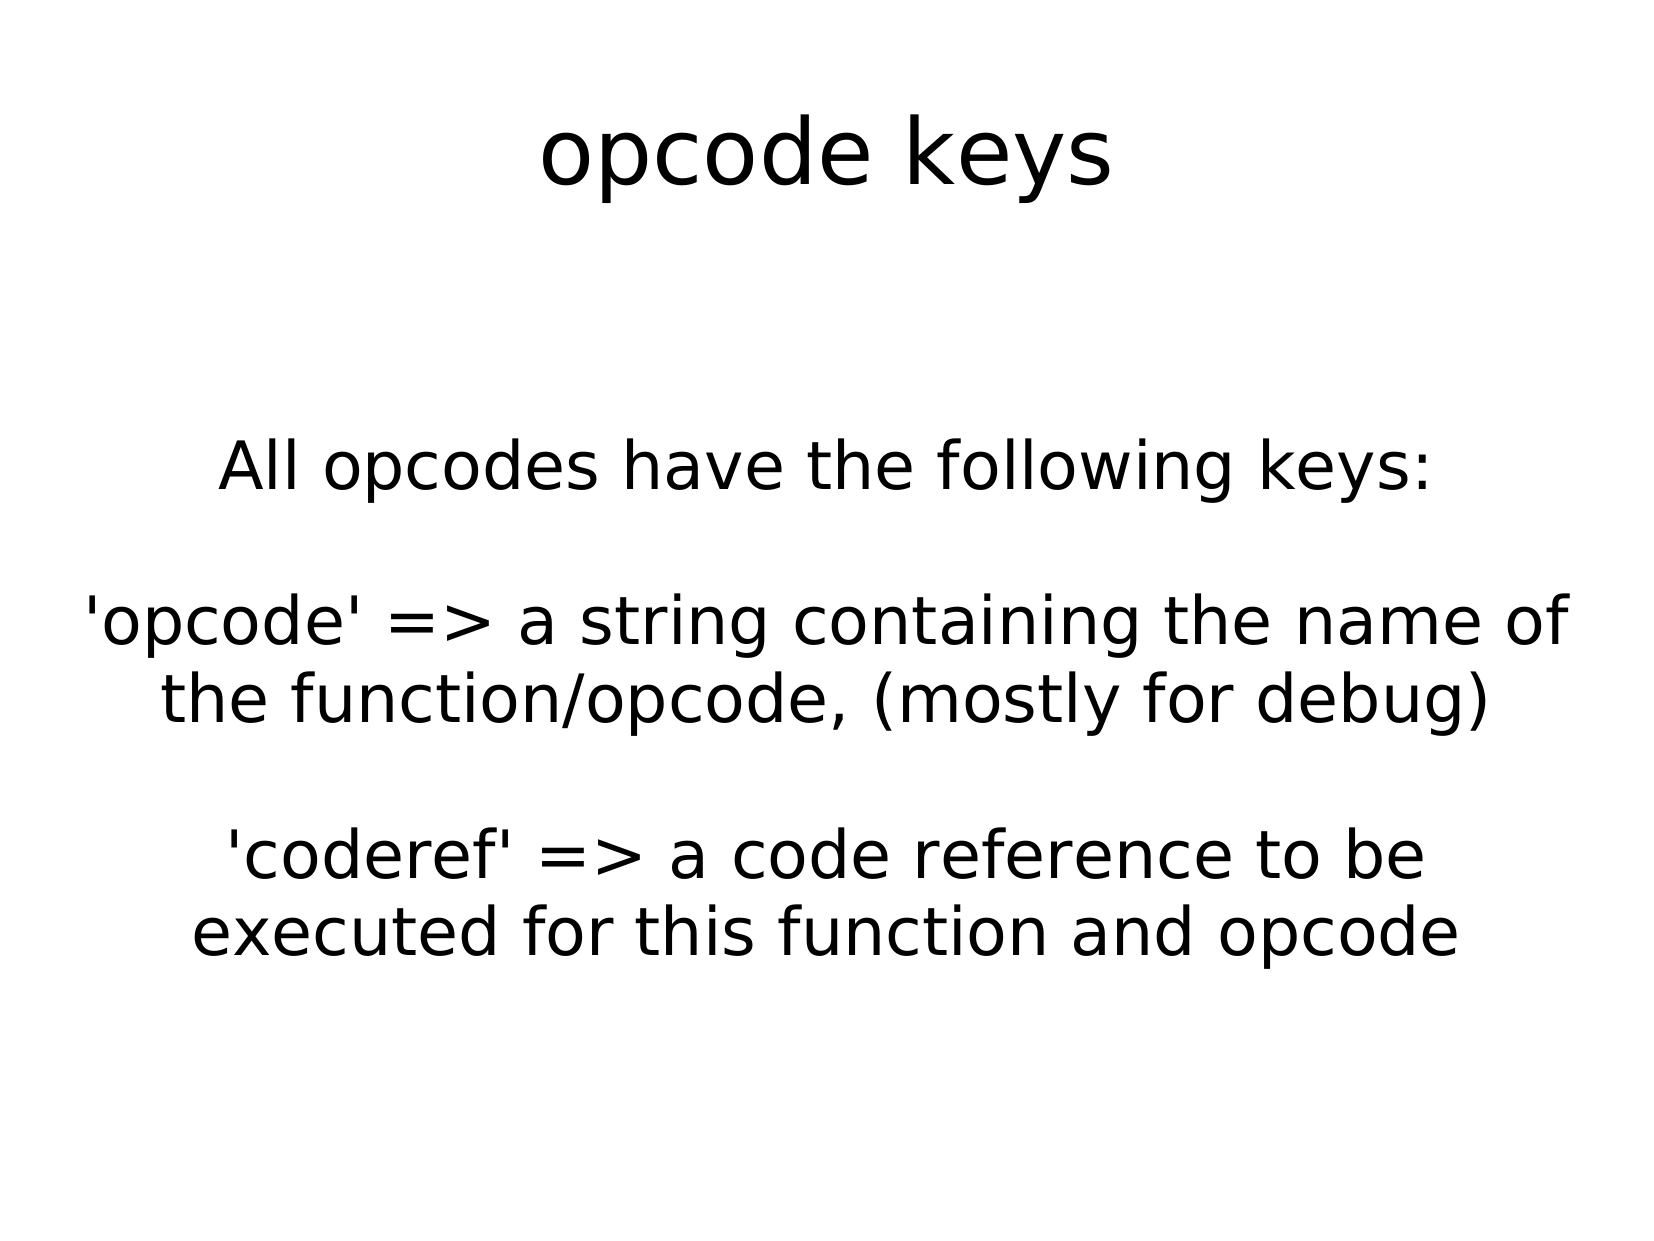

# opcode keys
All opcodes have the following keys:
'opcode' => a string containing the name of the function/opcode, (mostly for debug)
'coderef' => a code reference to be executed for this function and opcode